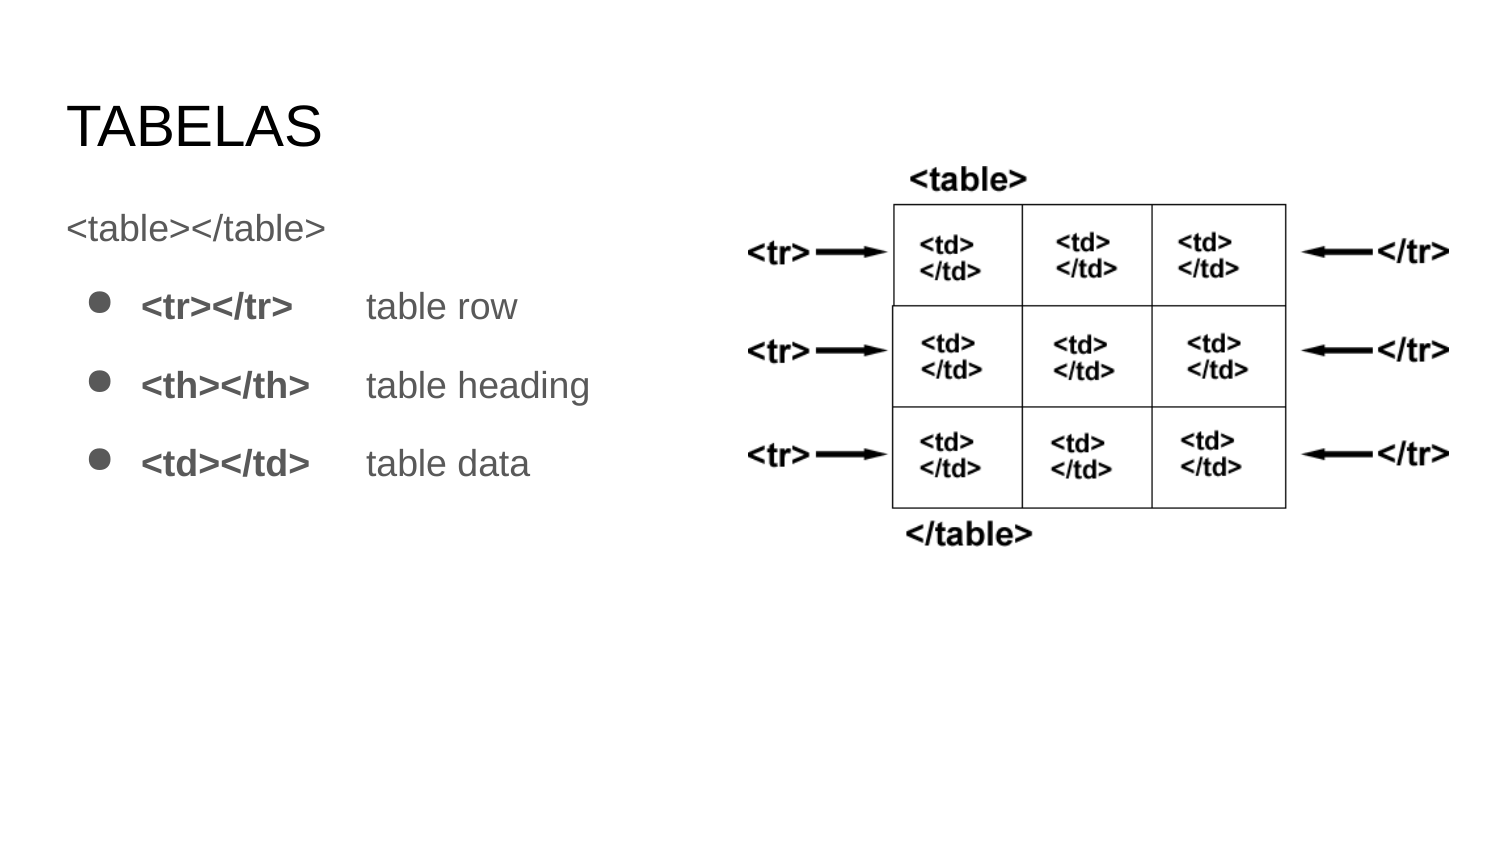

# TABELAS
<table></table>
<tr></tr>	table row
<th></th>	table heading
<td></td>	table data